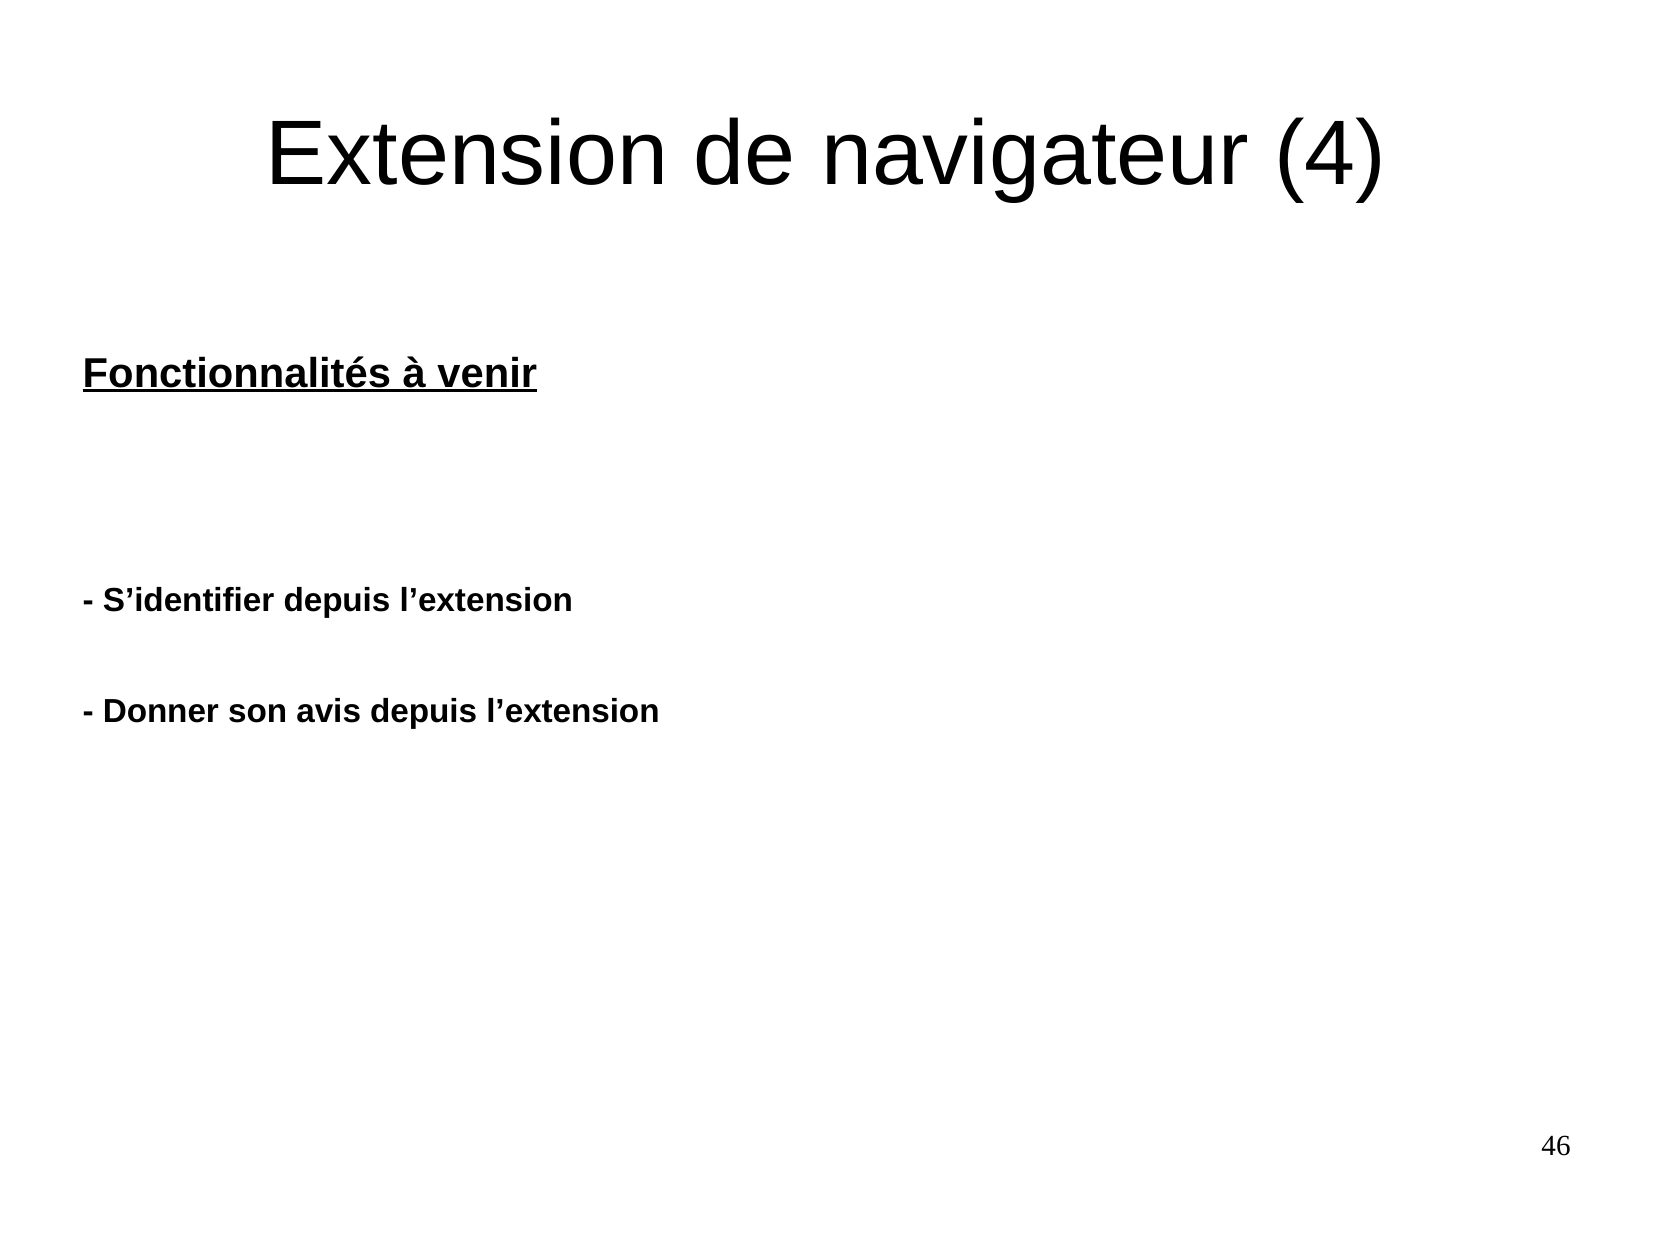

# Extension de navigateur (4)
Fonctionnalités à venir
- S’identifier depuis l’extension
- Donner son avis depuis l’extension
46